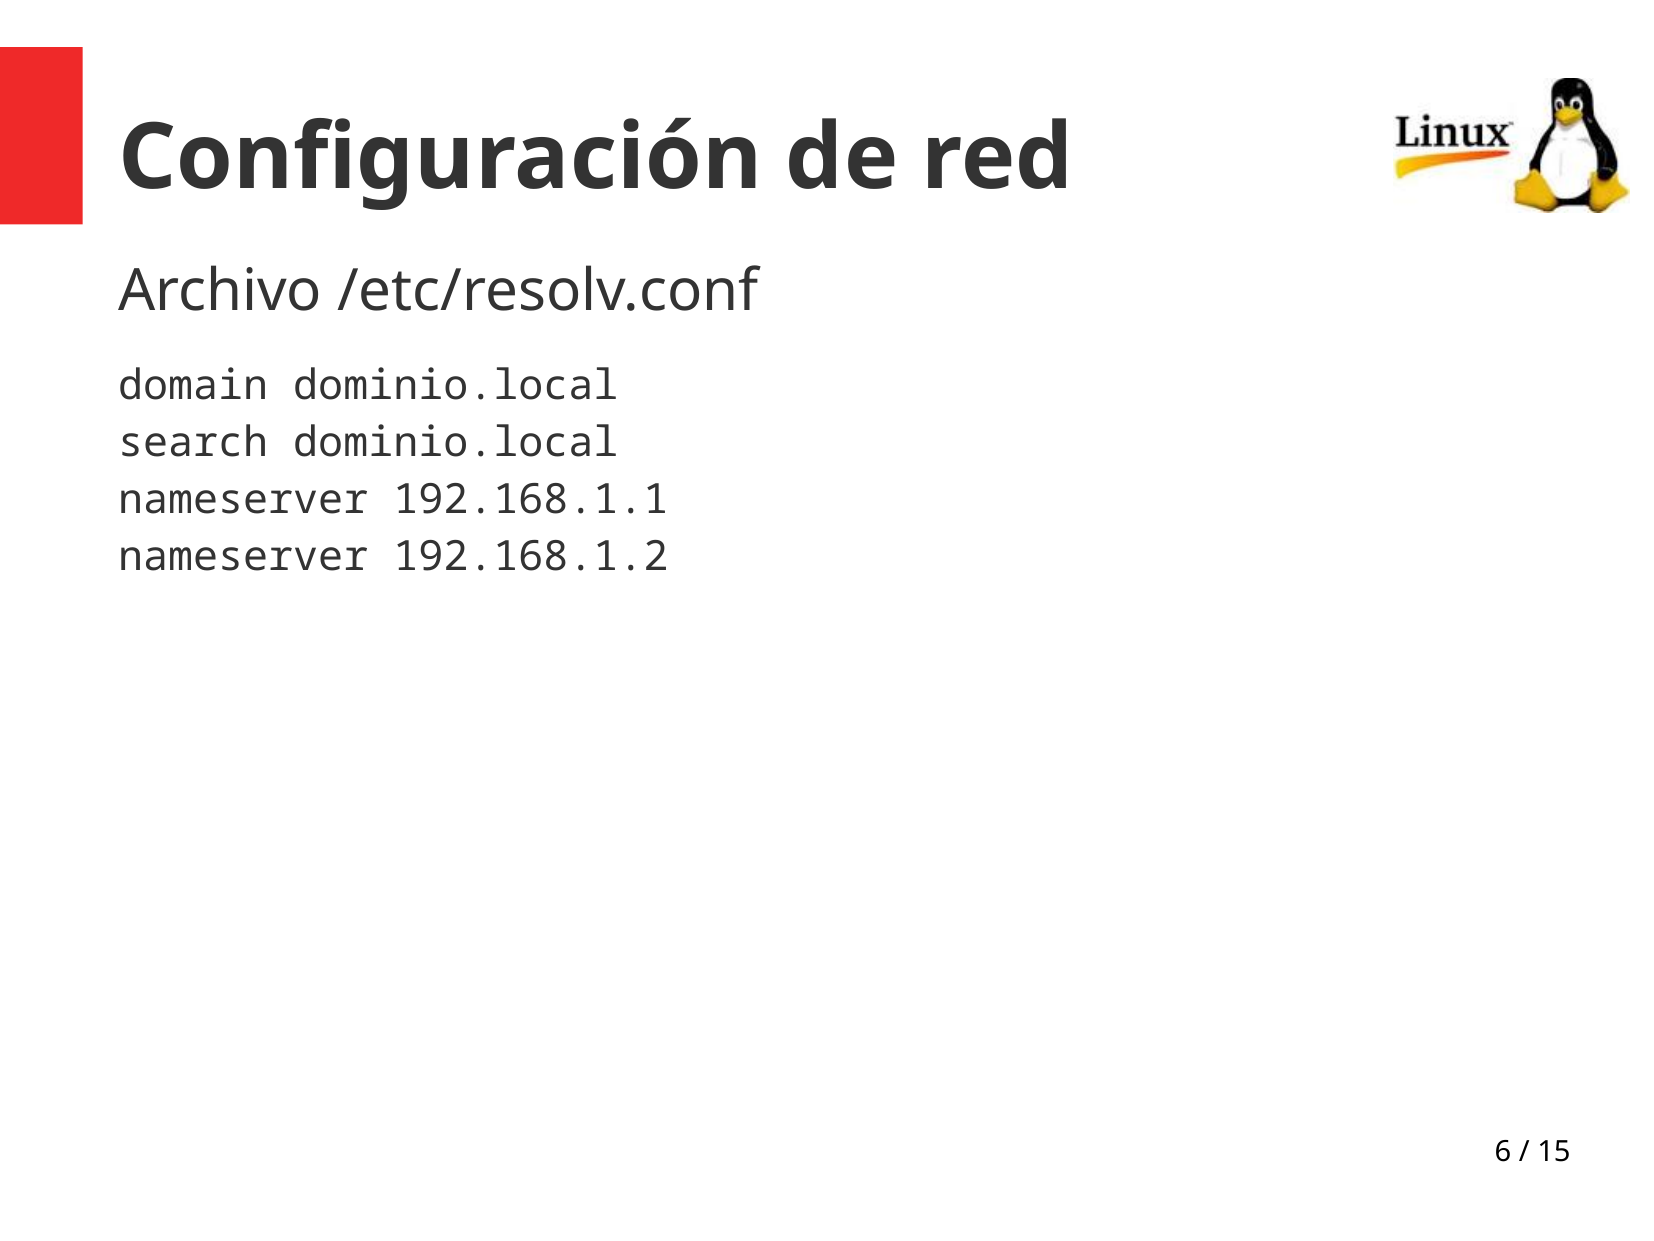

# Configuración de red
Archivo /etc/resolv.conf
domain dominio.local
search dominio.local
nameserver 192.168.1.1
nameserver 192.168.1.2
6